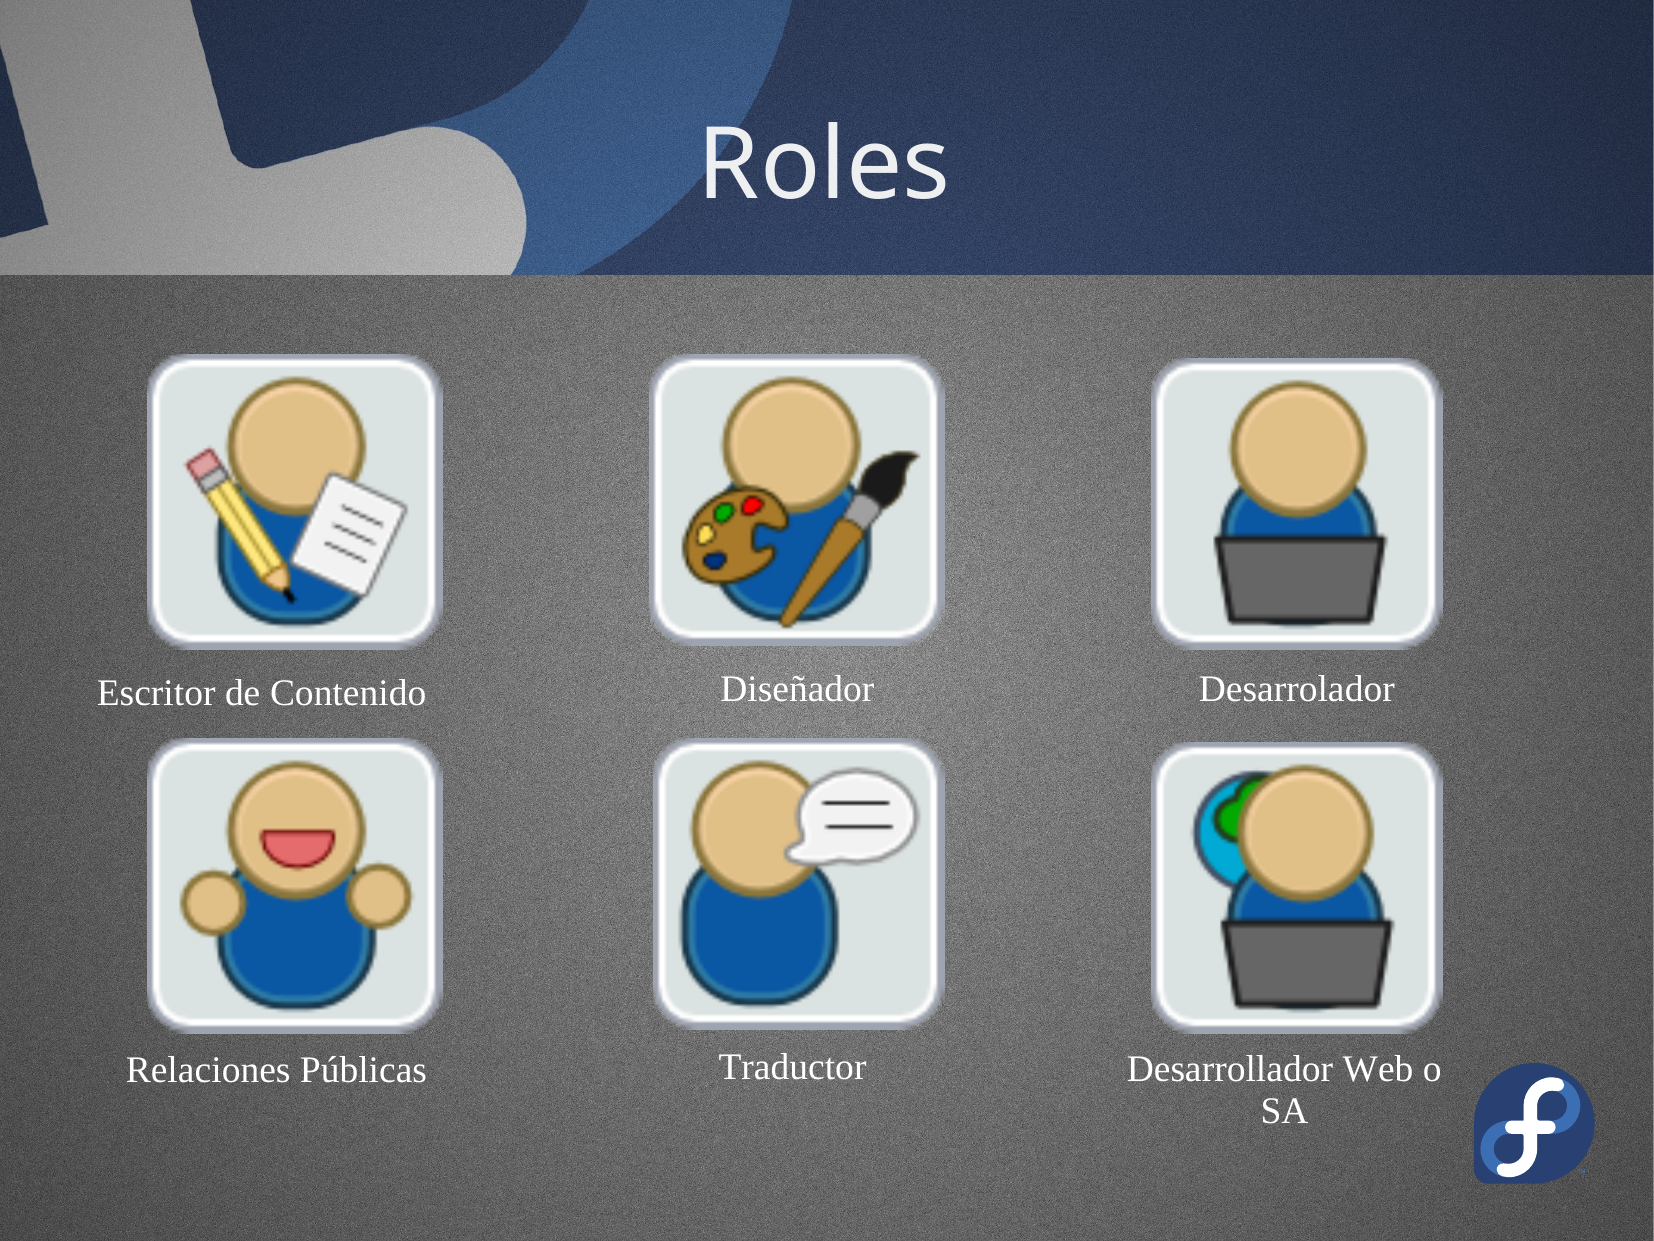

Roles
Diseñador
Desarrolador
Escritor de Contenido
Traductor
Desarrollador Web o SA
Relaciones Públicas